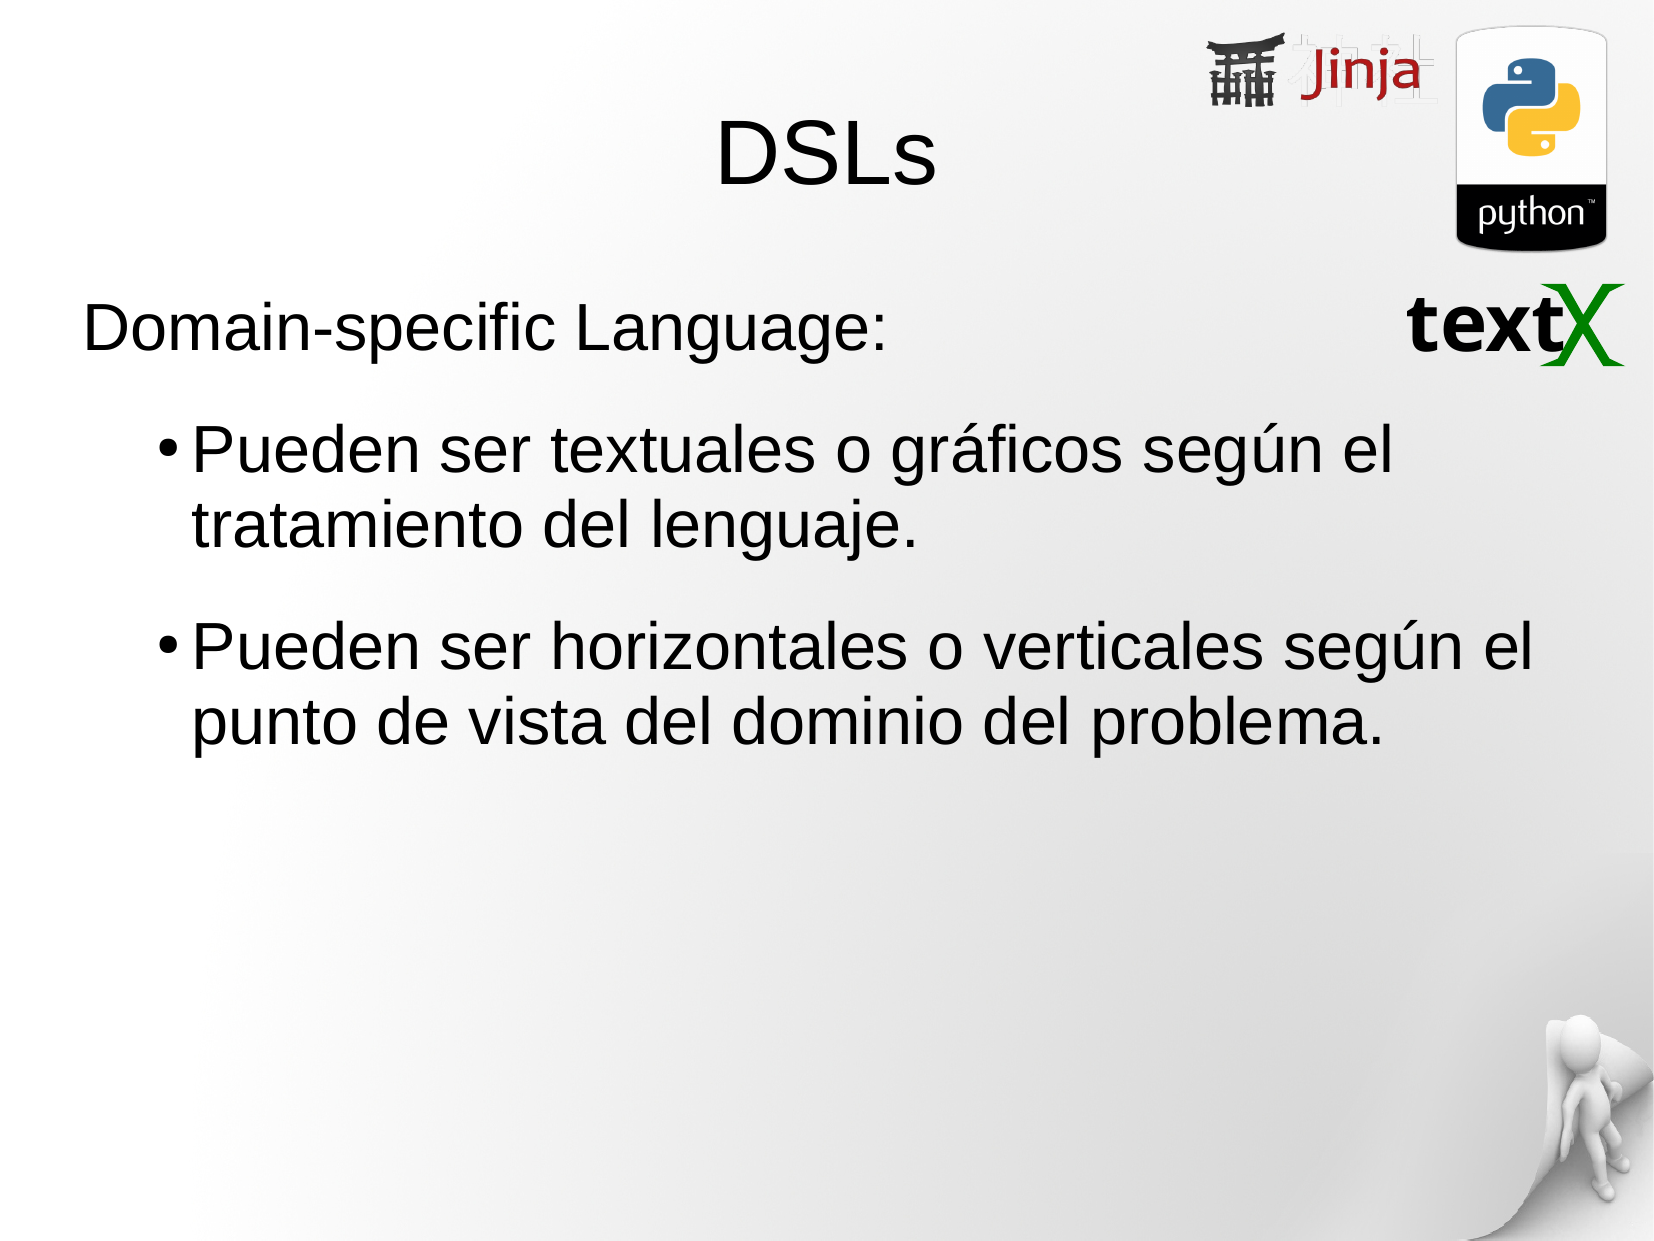

# DSLs
Domain-specific Language:
Pueden ser textuales o gráficos según el tratamiento del lenguaje.
Pueden ser horizontales o verticales según el punto de vista del dominio del problema.